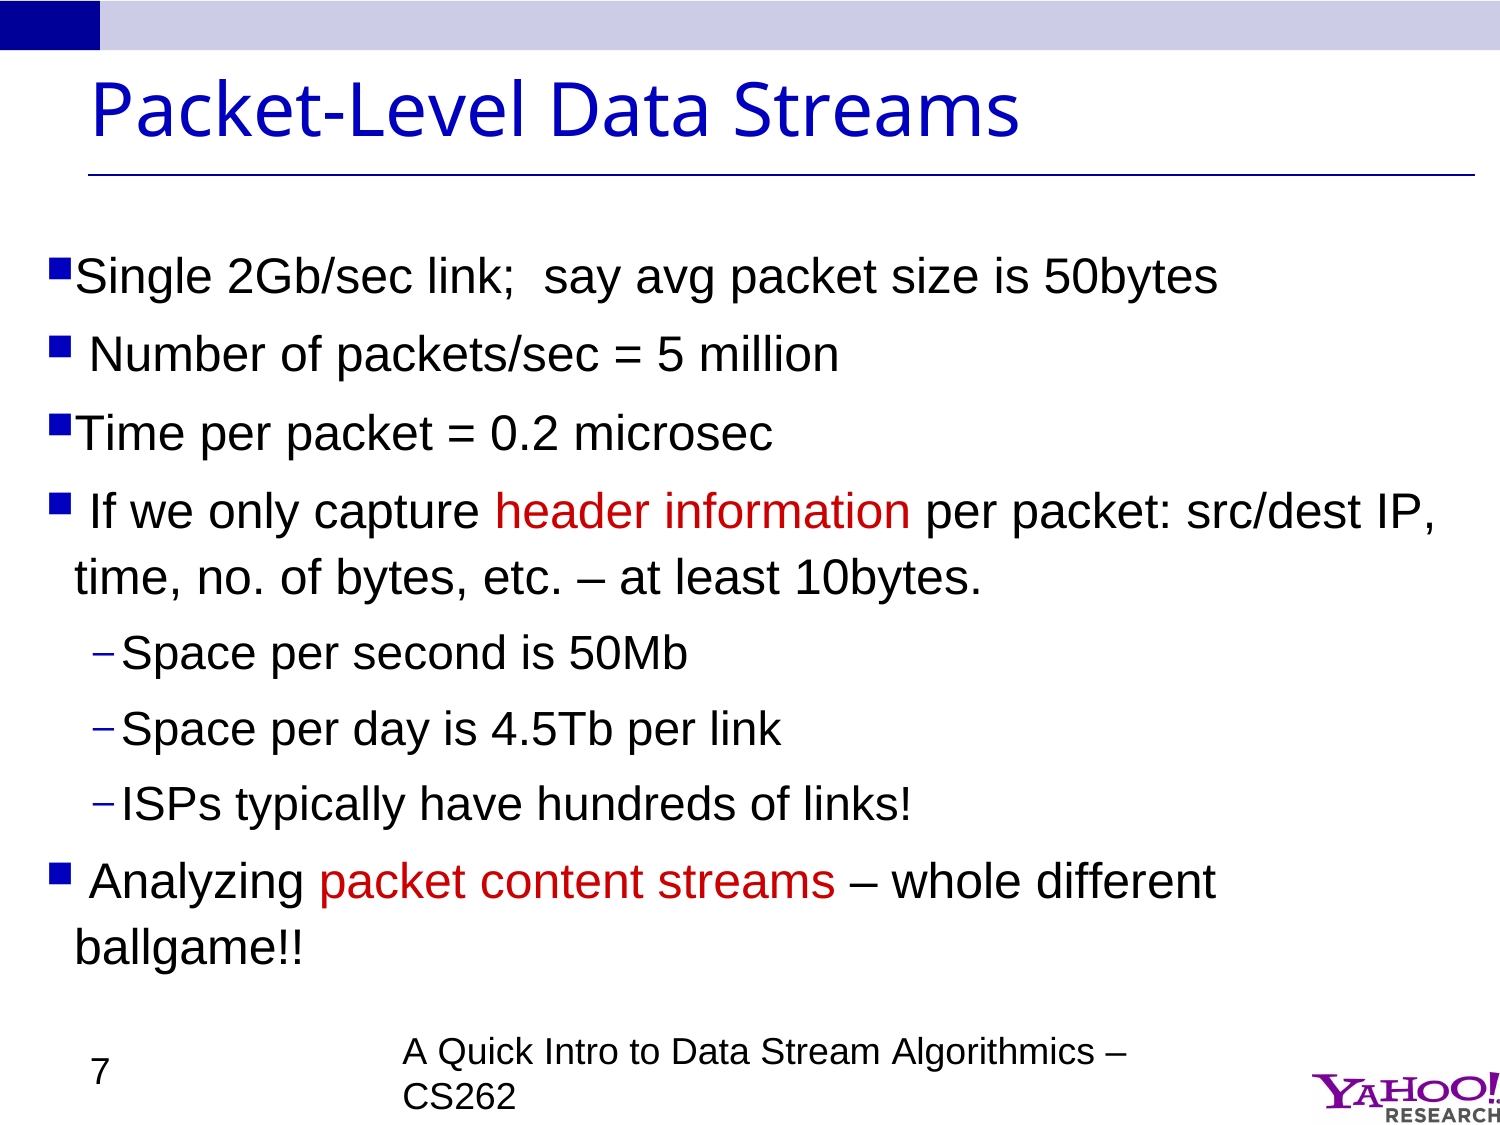

# Packet-Level Data Streams
Single 2Gb/sec link; say avg packet size is 50bytes
 Number of packets/sec = 5 million
Time per packet = 0.2 microsec
 If we only capture header information per packet: src/dest IP, time, no. of bytes, etc. – at least 10bytes.
Space per second is 50Mb
Space per day is 4.5Tb per link
ISPs typically have hundreds of links!
 Analyzing packet content streams – whole different ballgame!!
Fundamentals of Analyzing and Mining Data Streams
7